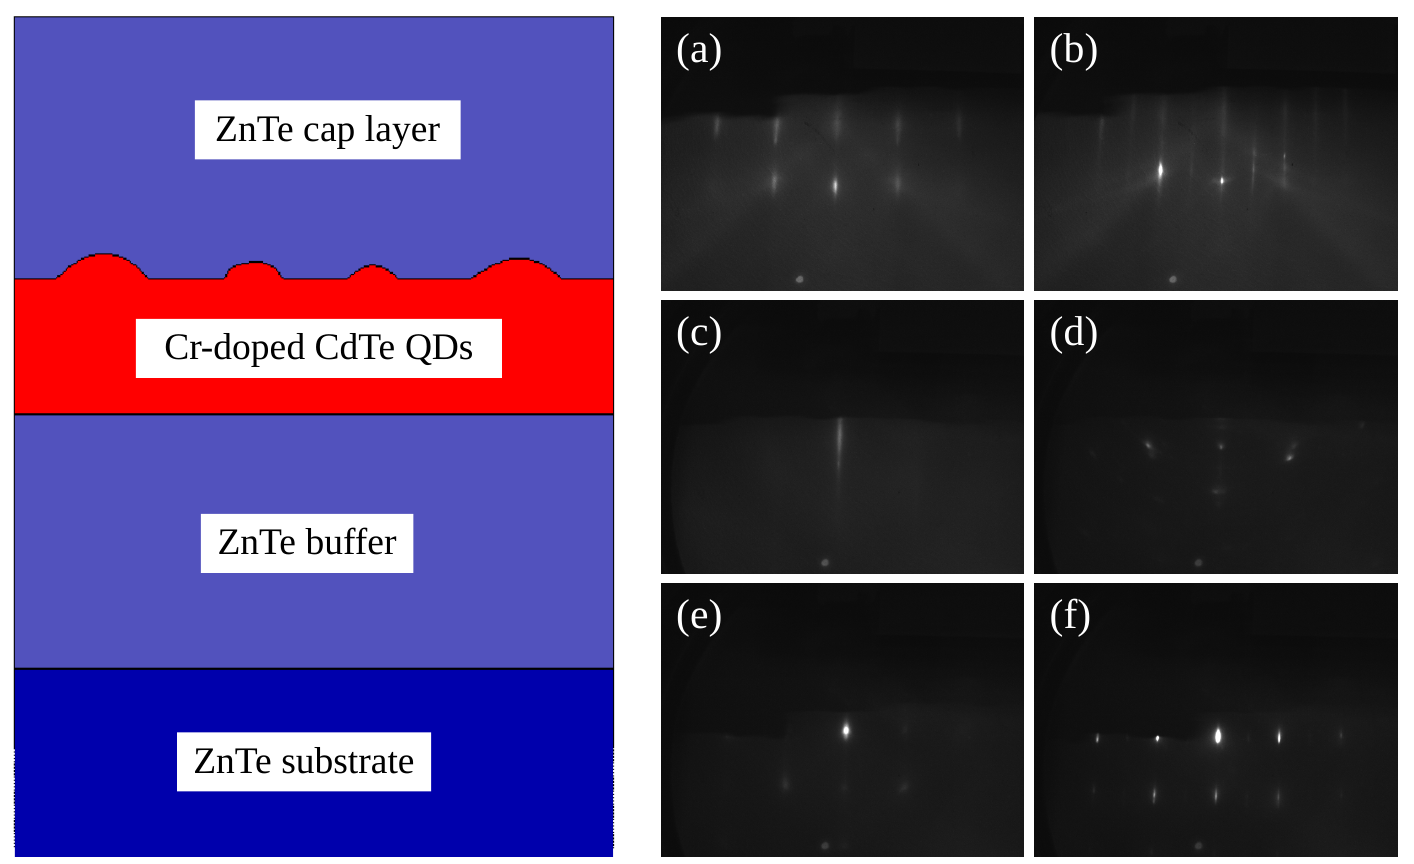

(a)
(b)
ZnTe cap layer
(d)
(c)
Cr-doped CdTe QDs
ZnTe buffer
(f)
(e)
ZnTe substrate
ZnTe substrate